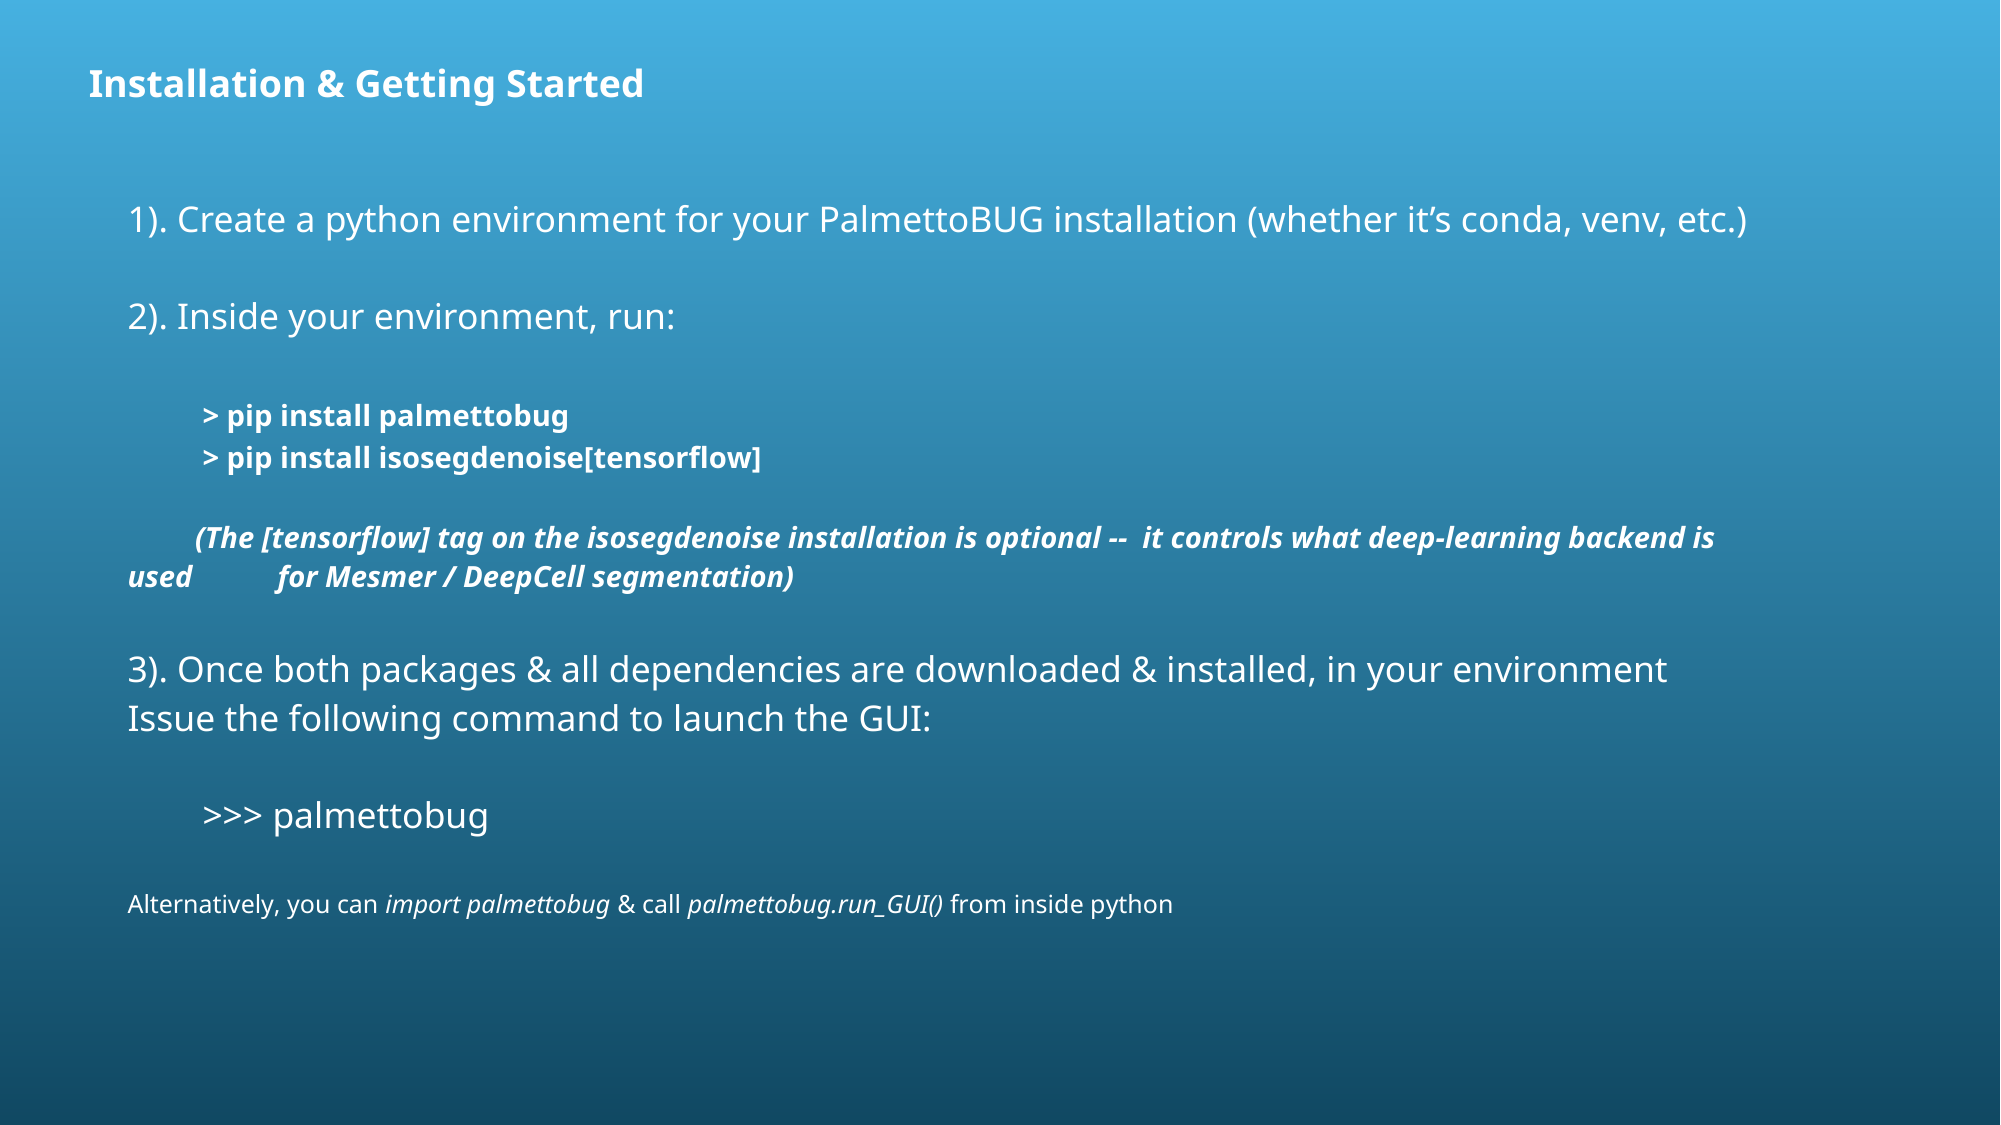

Installation & Getting Started
1). Create a python environment for your PalmettoBUG installation (whether it’s conda, venv, etc.)
2). Inside your environment, run:
	> pip install palmettobug
	> pip install isosegdenoise[tensorflow]
 (The [tensorflow] tag on the isosegdenoise installation is optional -- it controls what deep-learning backend is used 	for Mesmer / DeepCell segmentation)
3). Once both packages & all dependencies are downloaded & installed, in your environment
Issue the following command to launch the GUI:
	>>> palmettobug
Alternatively, you can import palmettobug & call palmettobug.run_GUI() from inside python